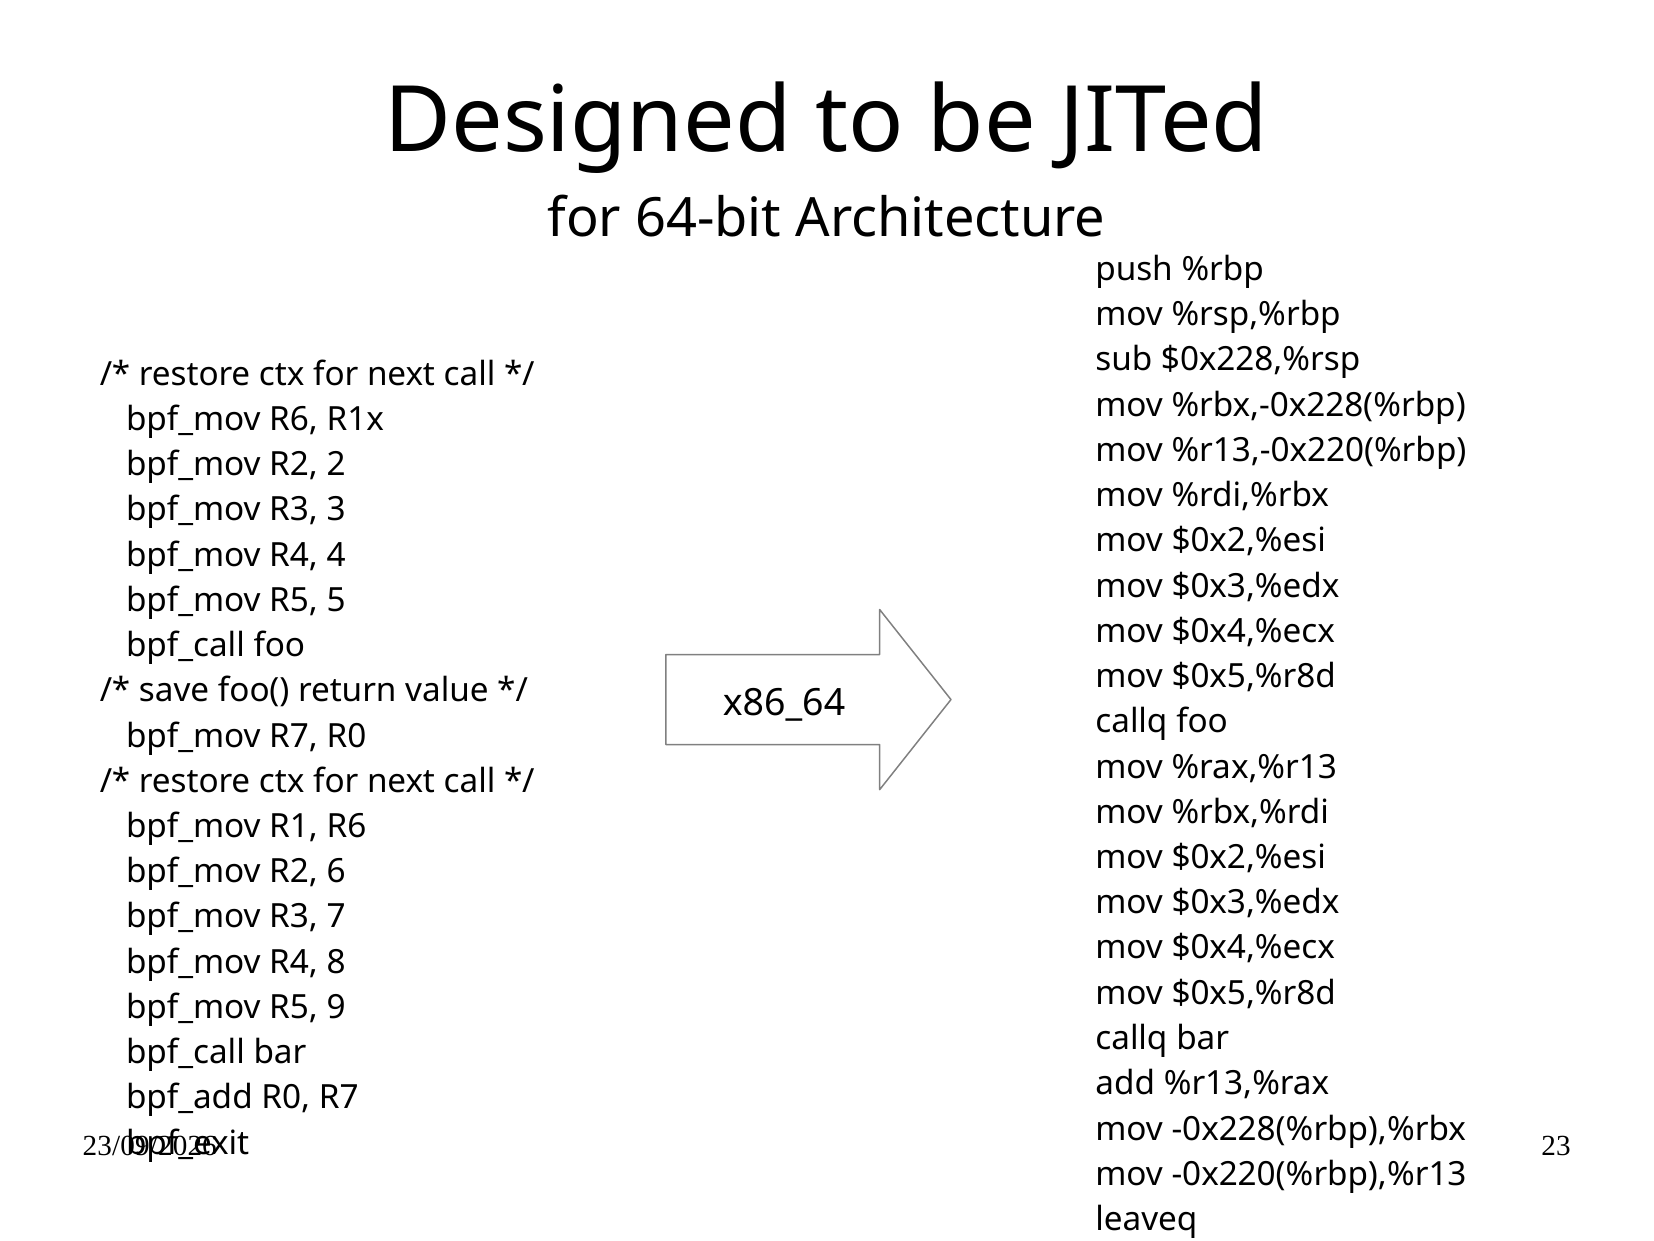

# Designed to be JITed for 64-bit Architecture
 push %rbp
 mov %rsp,%rbp
 sub $0x228,%rsp
 mov %rbx,-0x228(%rbp)
 mov %r13,-0x220(%rbp)
 mov %rdi,%rbx
 mov $0x2,%esi
 mov $0x3,%edx
 mov $0x4,%ecx
 mov $0x5,%r8d
 callq foo
 mov %rax,%r13
 mov %rbx,%rdi
 mov $0x2,%esi
 mov $0x3,%edx
 mov $0x4,%ecx
 mov $0x5,%r8d
 callq bar
 add %r13,%rax
 mov -0x228(%rbp),%rbx
 mov -0x220(%rbp),%r13
 leaveq
 retq
 /* restore ctx for next call */
 bpf_mov R6, R1x
 bpf_mov R2, 2
 bpf_mov R3, 3
 bpf_mov R4, 4
 bpf_mov R5, 5
 bpf_call foo
 /* save foo() return value */
 bpf_mov R7, R0
 /* restore ctx for next call */
 bpf_mov R1, R6
 bpf_mov R2, 6
 bpf_mov R3, 7
 bpf_mov R4, 8
 bpf_mov R5, 9
 bpf_call bar
 bpf_add R0, R7
 bpf_exit
x86_64
23